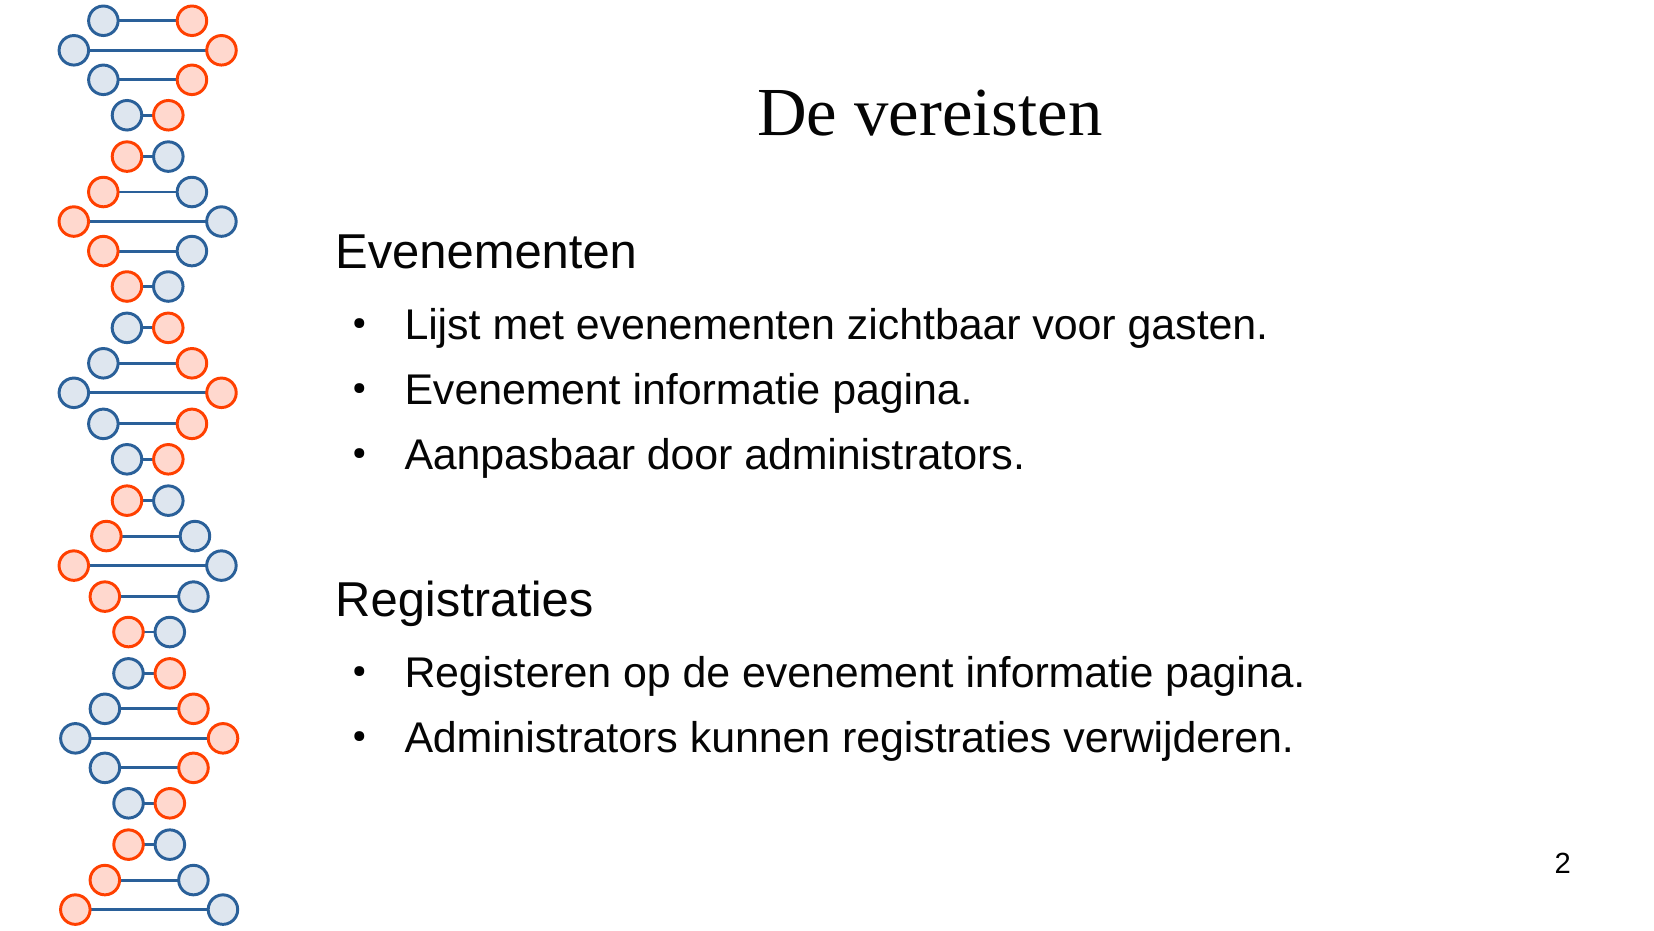

# De vereisten
Evenementen
Lijst met evenementen zichtbaar voor gasten.
Evenement informatie pagina.
Aanpasbaar door administrators.
Registraties
Registeren op de evenement informatie pagina.
Administrators kunnen registraties verwijderen.
2